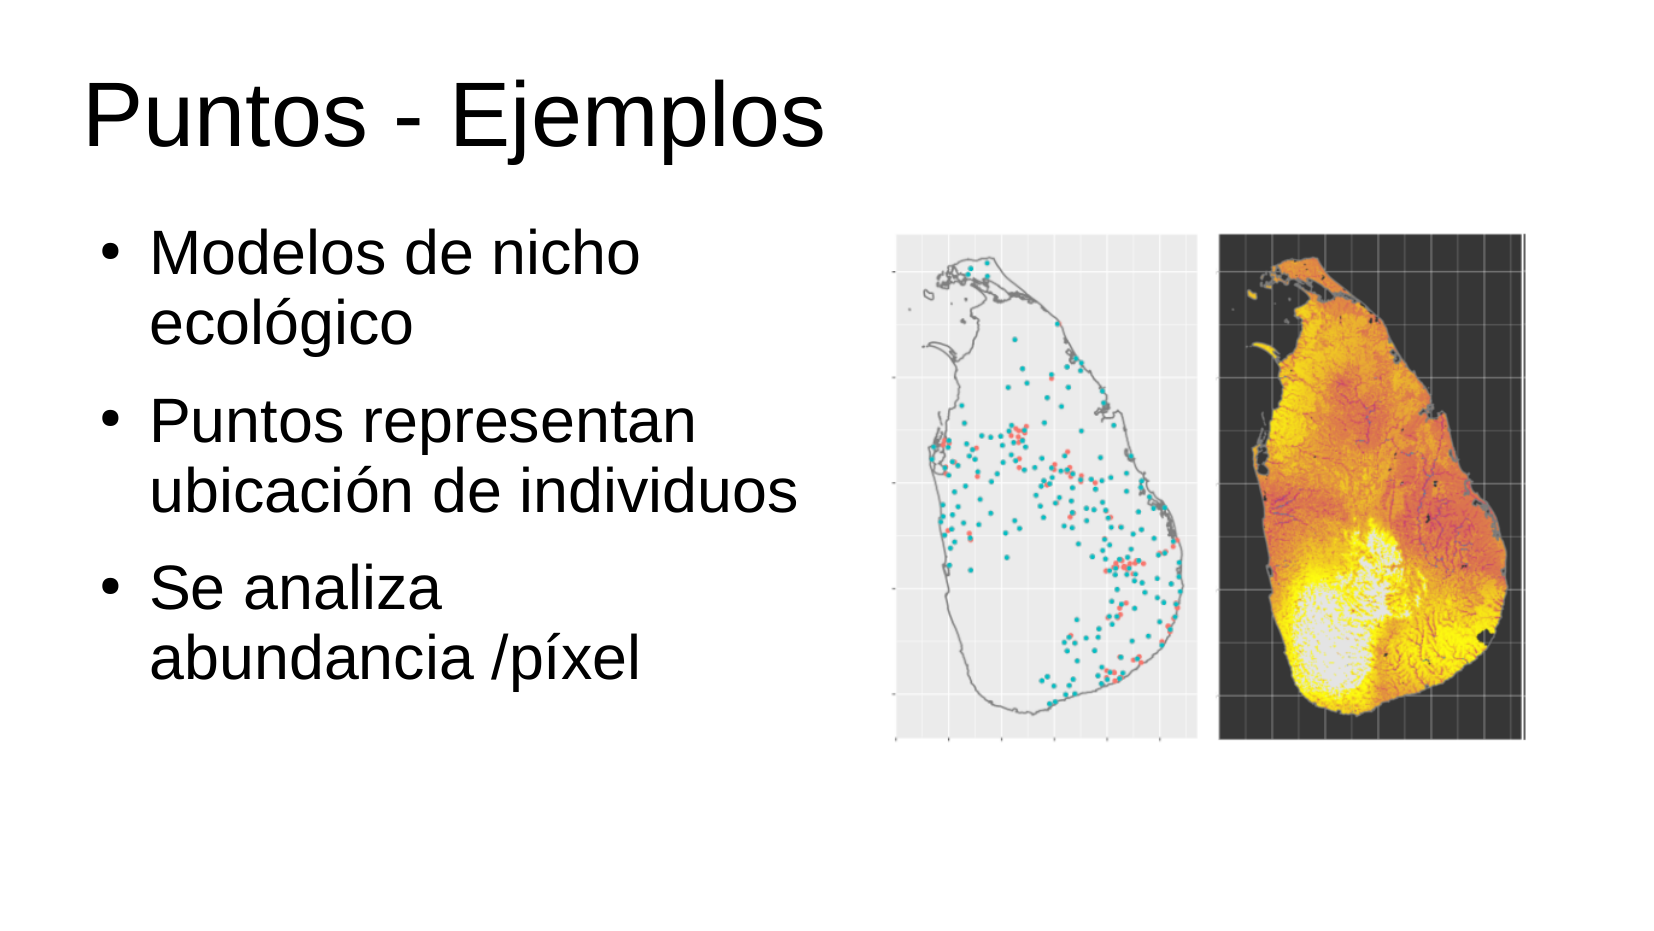

# Puntos - Ejemplos
Modelos de nicho ecológico
Puntos representan ubicación de individuos
Se analiza abundancia /píxel